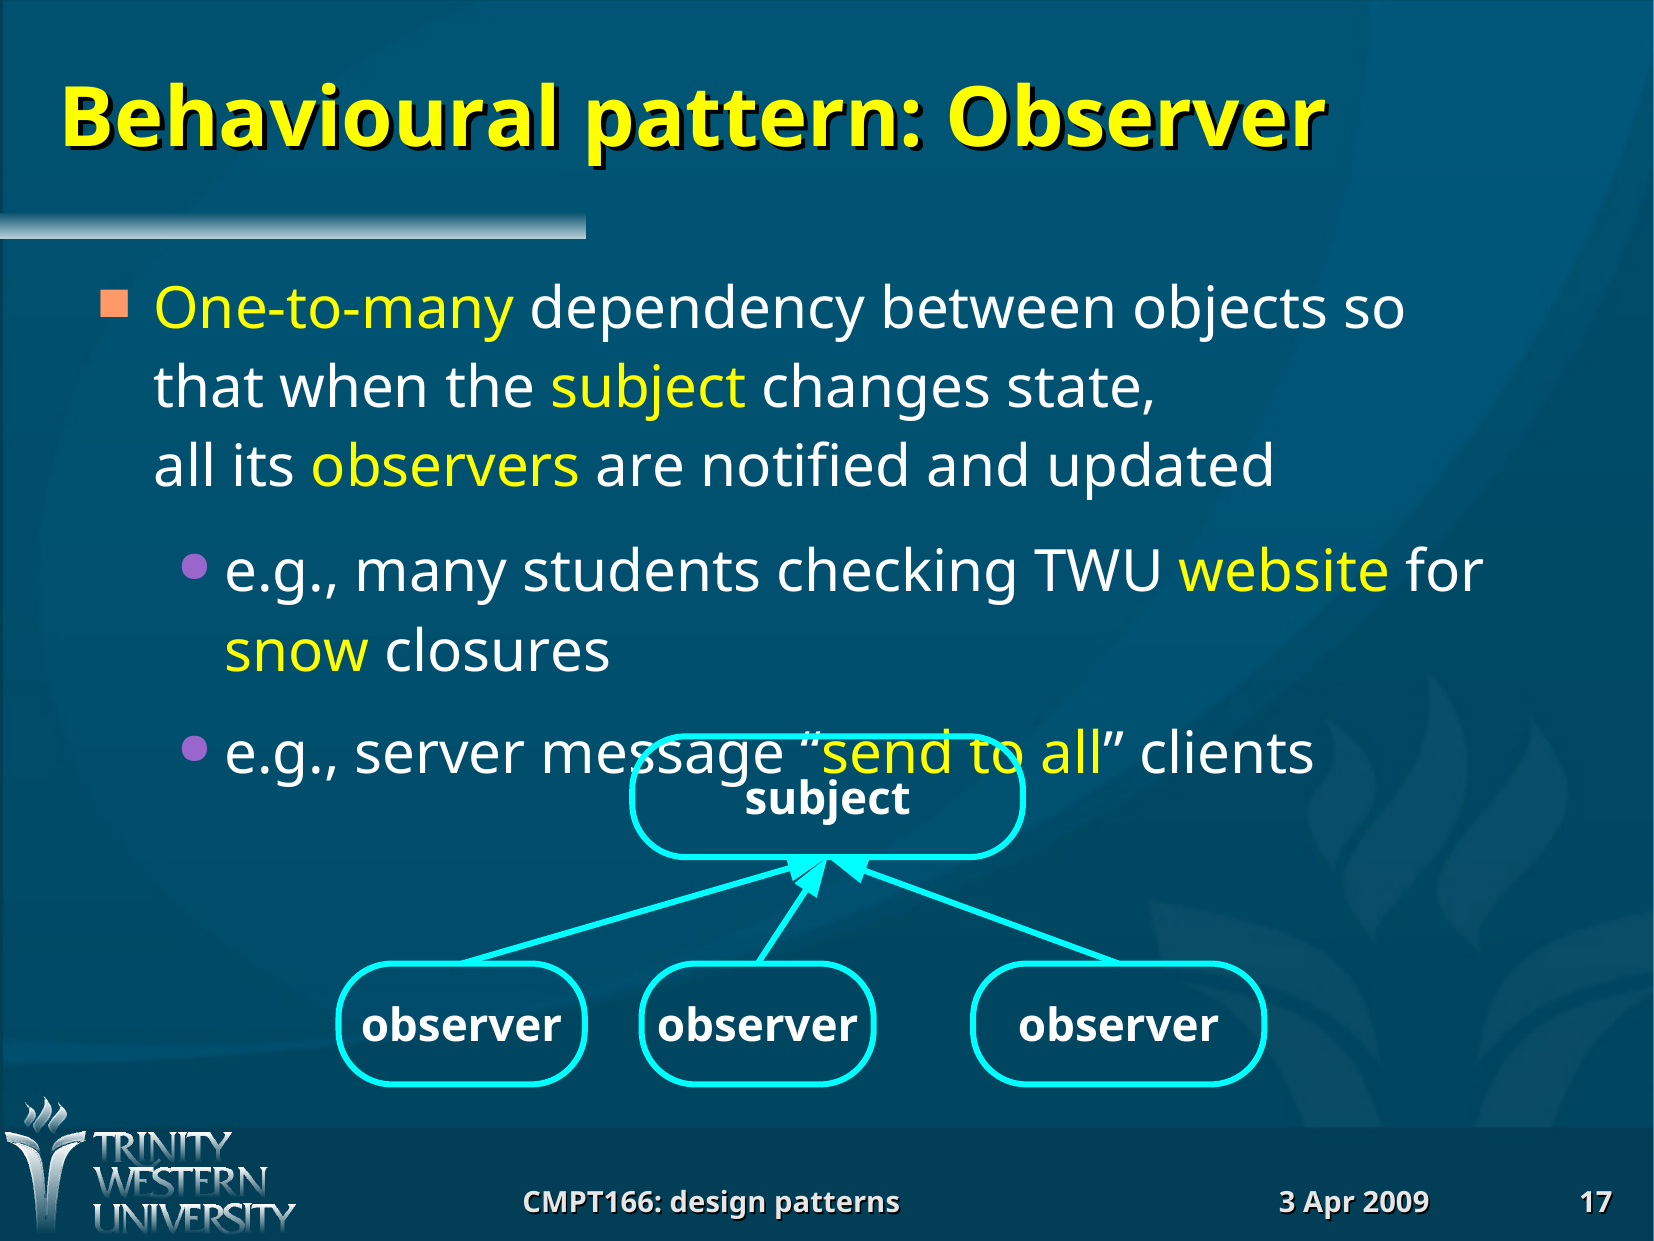

# Behavioural pattern: Observer
One-to-many dependency between objects so
that when the subject changes state,
all its observers are notified and updated
e.g., many students checking TWU website for snow closures
e.g., server message “send to all” clients
subject
observer
observer
observer
CMPT166: design patterns
3 Apr 2009
17